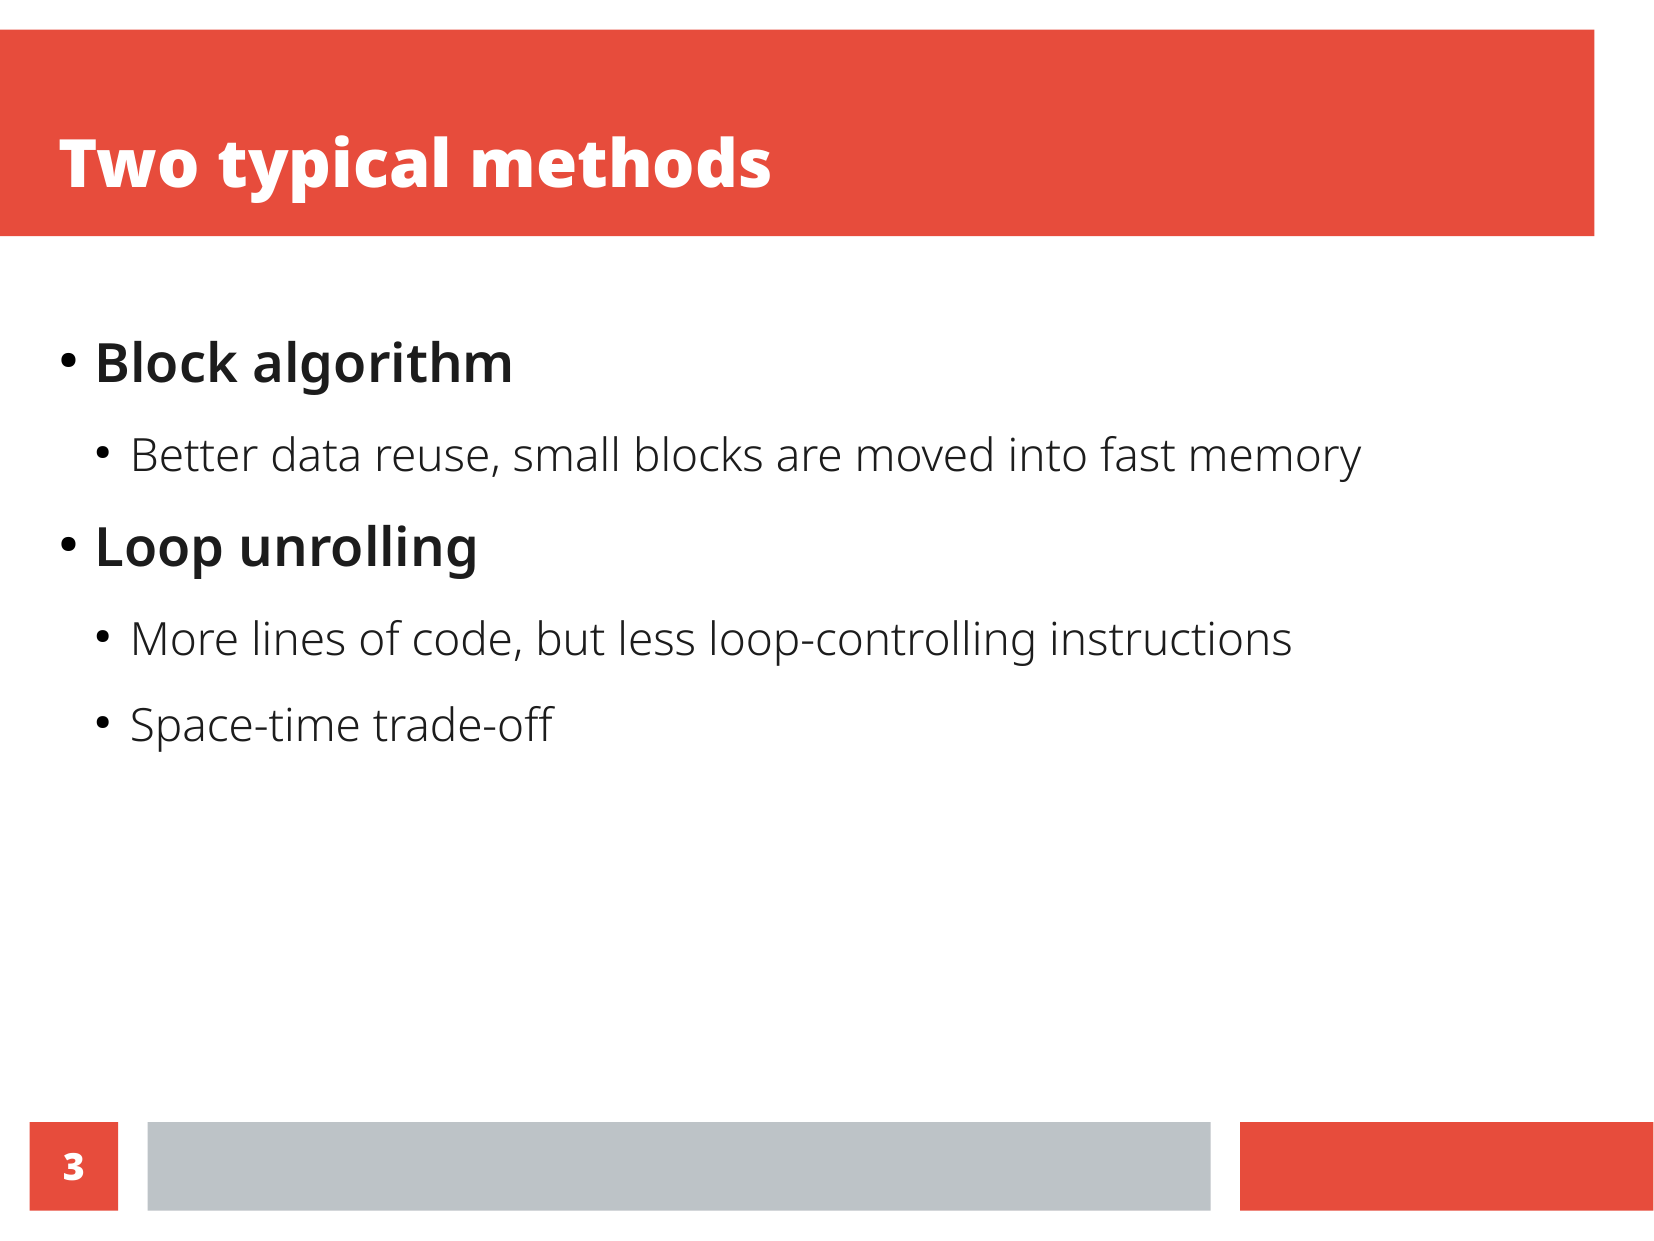

# Two typical methods
Block algorithm
Better data reuse, small blocks are moved into fast memory
Loop unrolling
More lines of code, but less loop-controlling instructions
Space-time trade-off
3